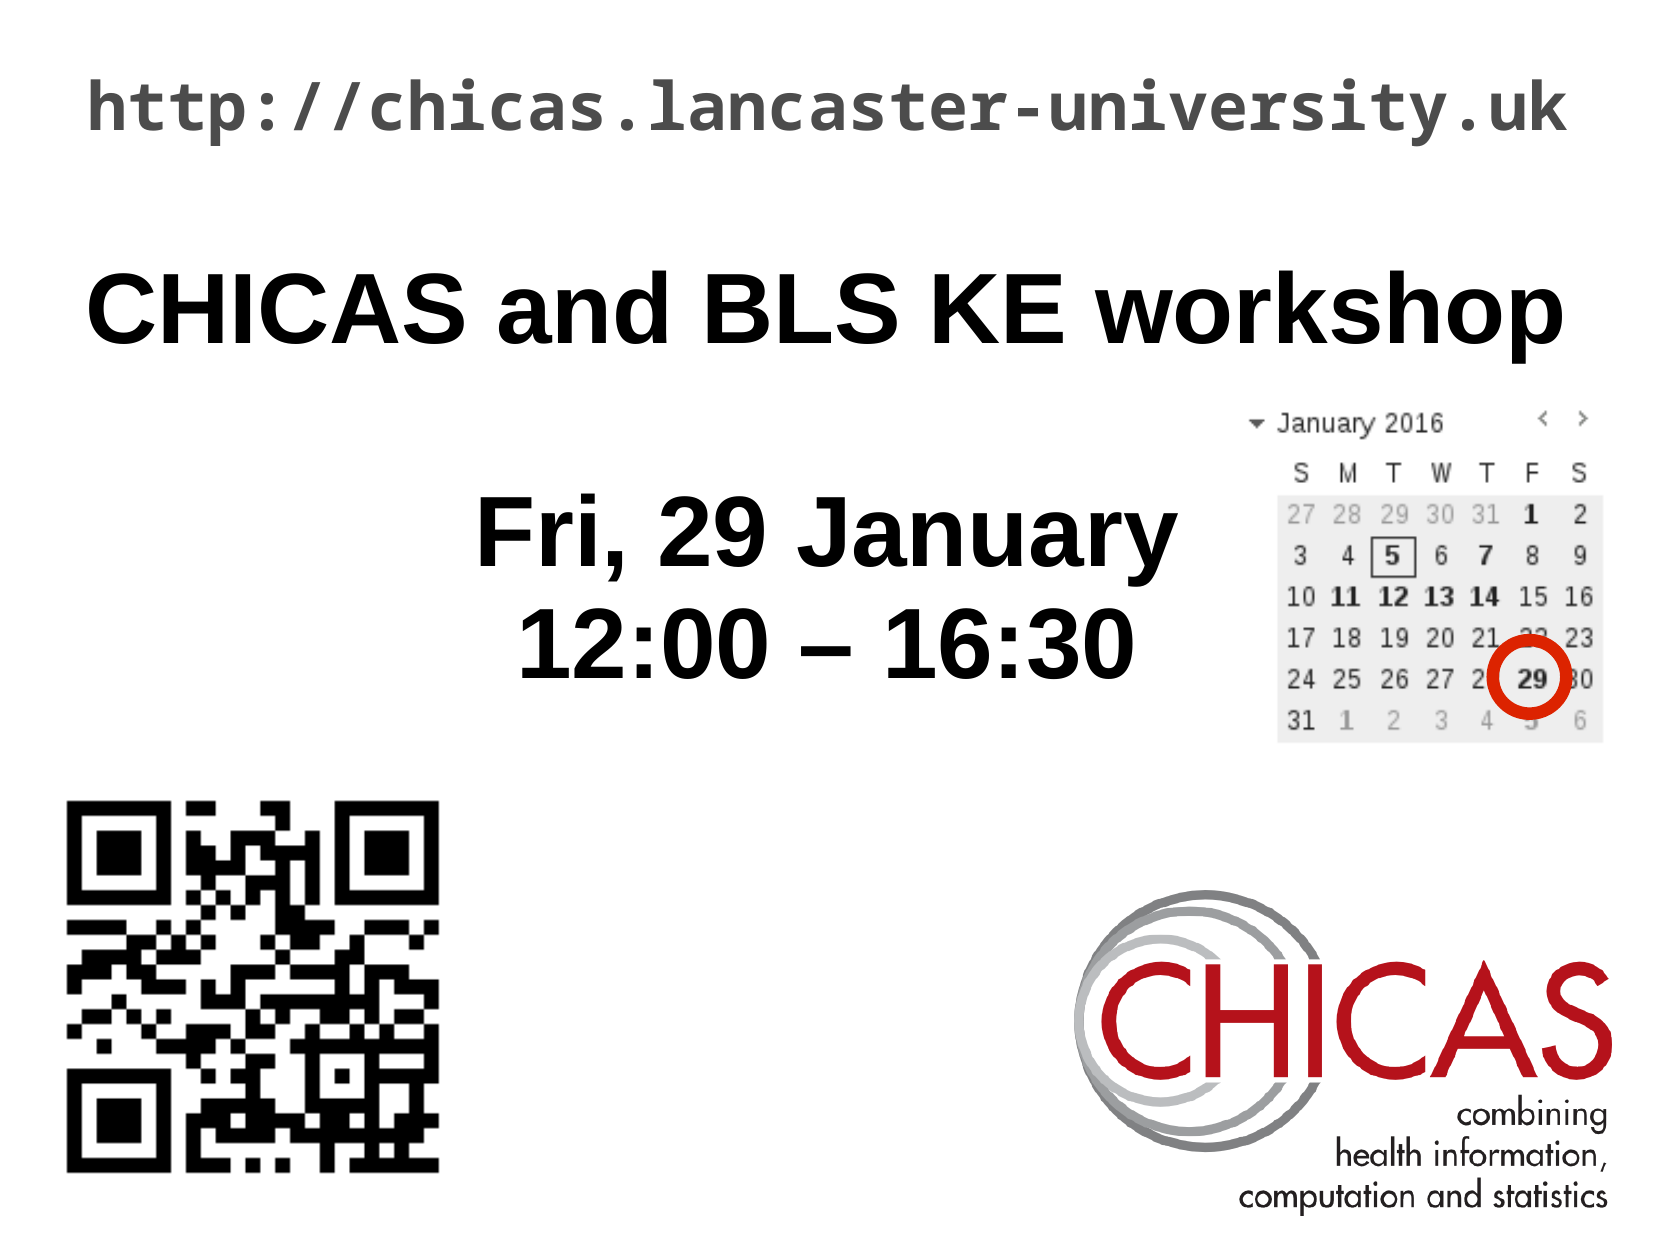

http://chicas.lancaster-university.uk
# CHICAS and BLS KE workshop
Fri, 29 January
12:00 – 16:30